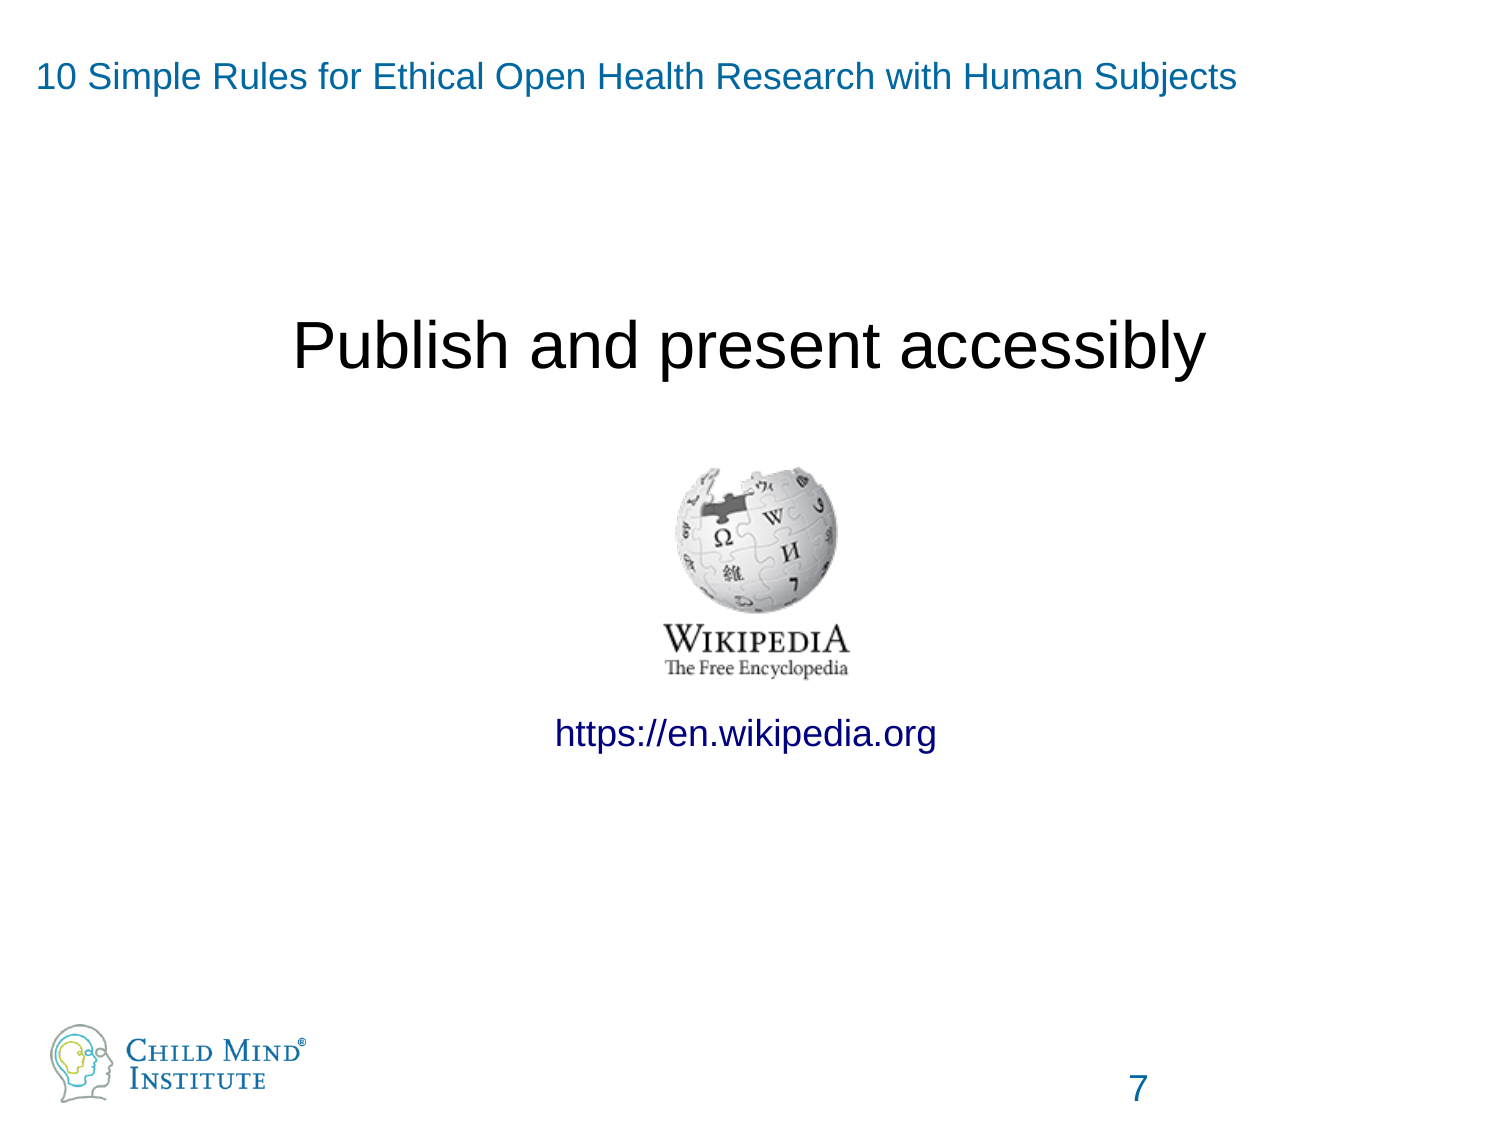

10 Simple Rules for Ethical Open Health Research with Human Subjects
#
Publish and present accessibly
https://en.wikipedia.org